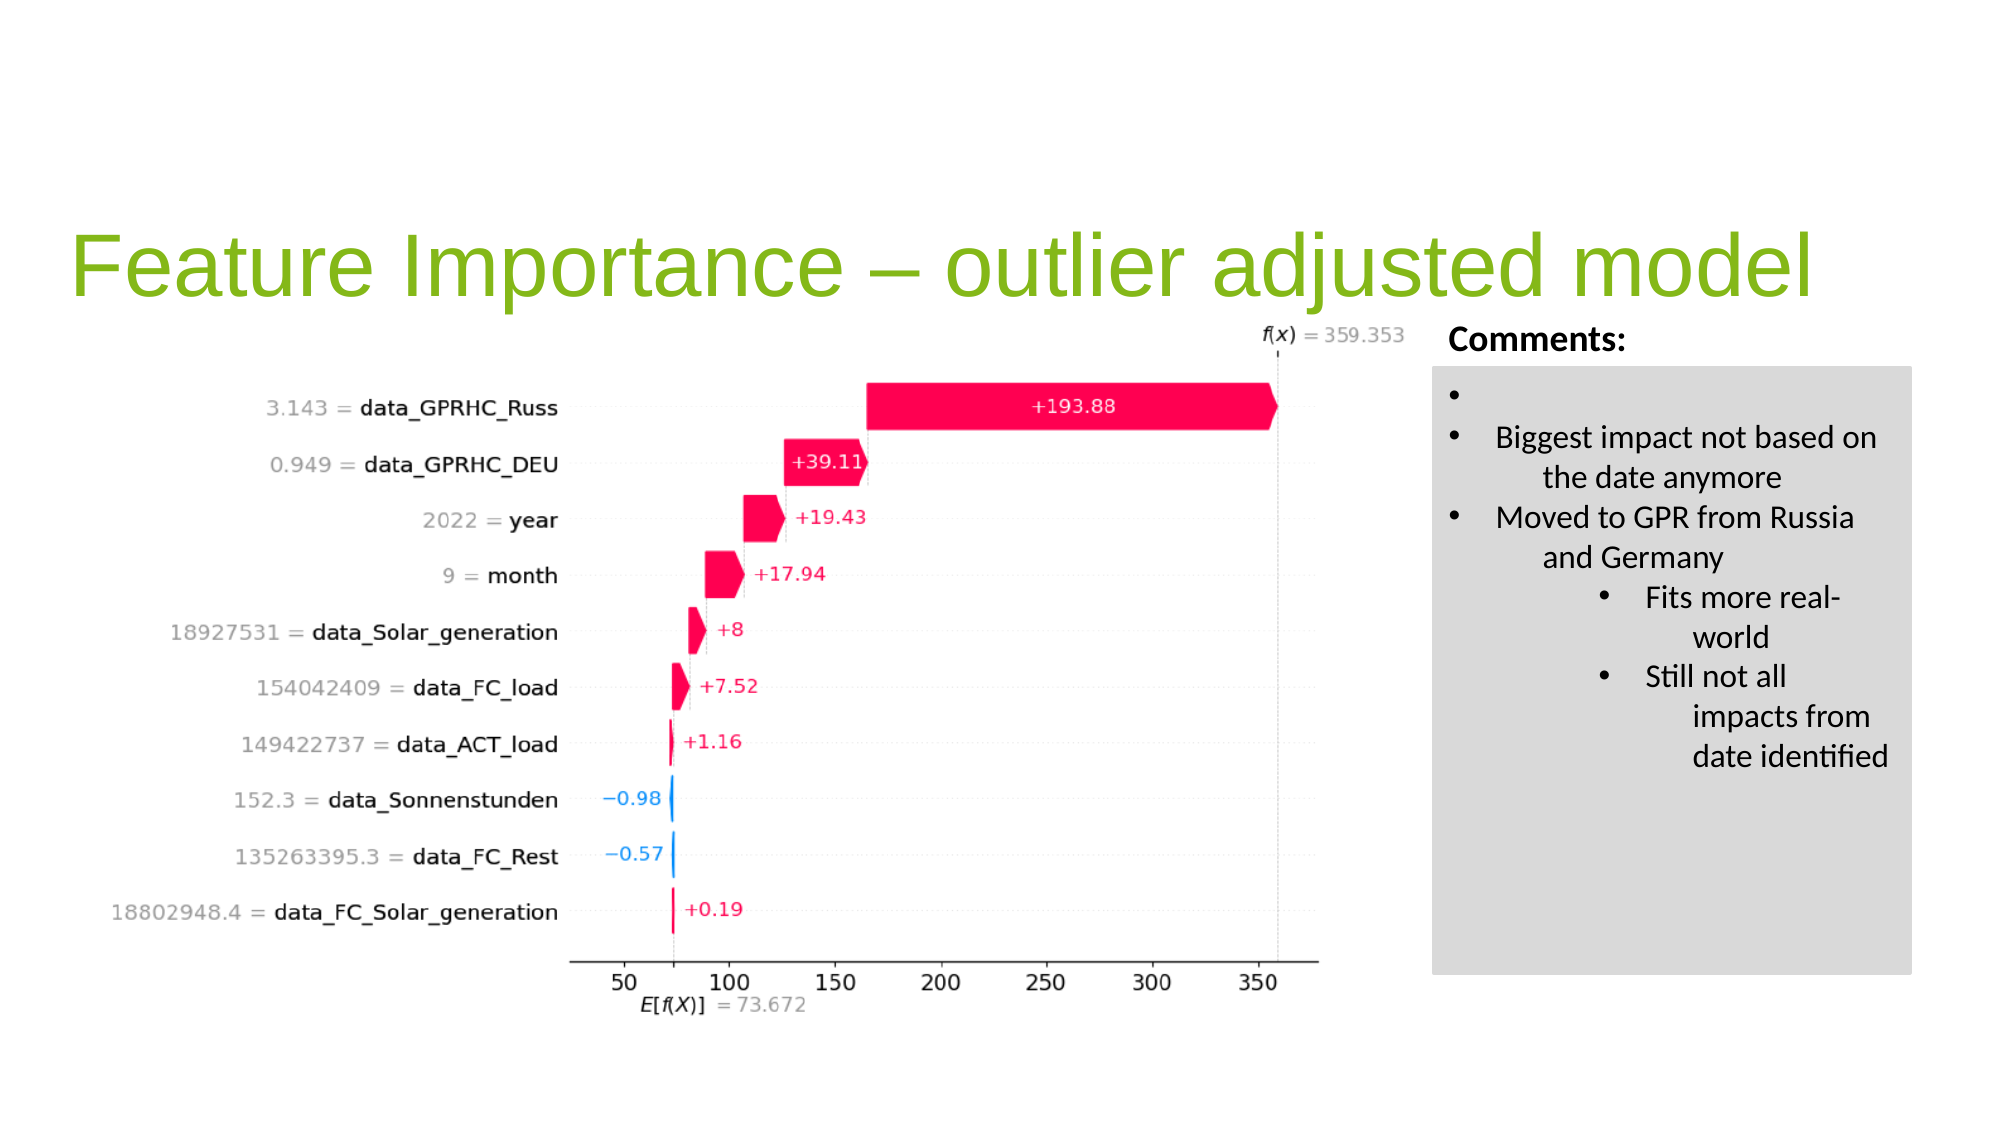

# Feature Importance – outlier adjusted model
Comments:
Biggest impact not based on the date anymore
Moved to GPR from Russia and Germany
Fits more real-world
Still not all impacts from date identified
1 Paper xxx